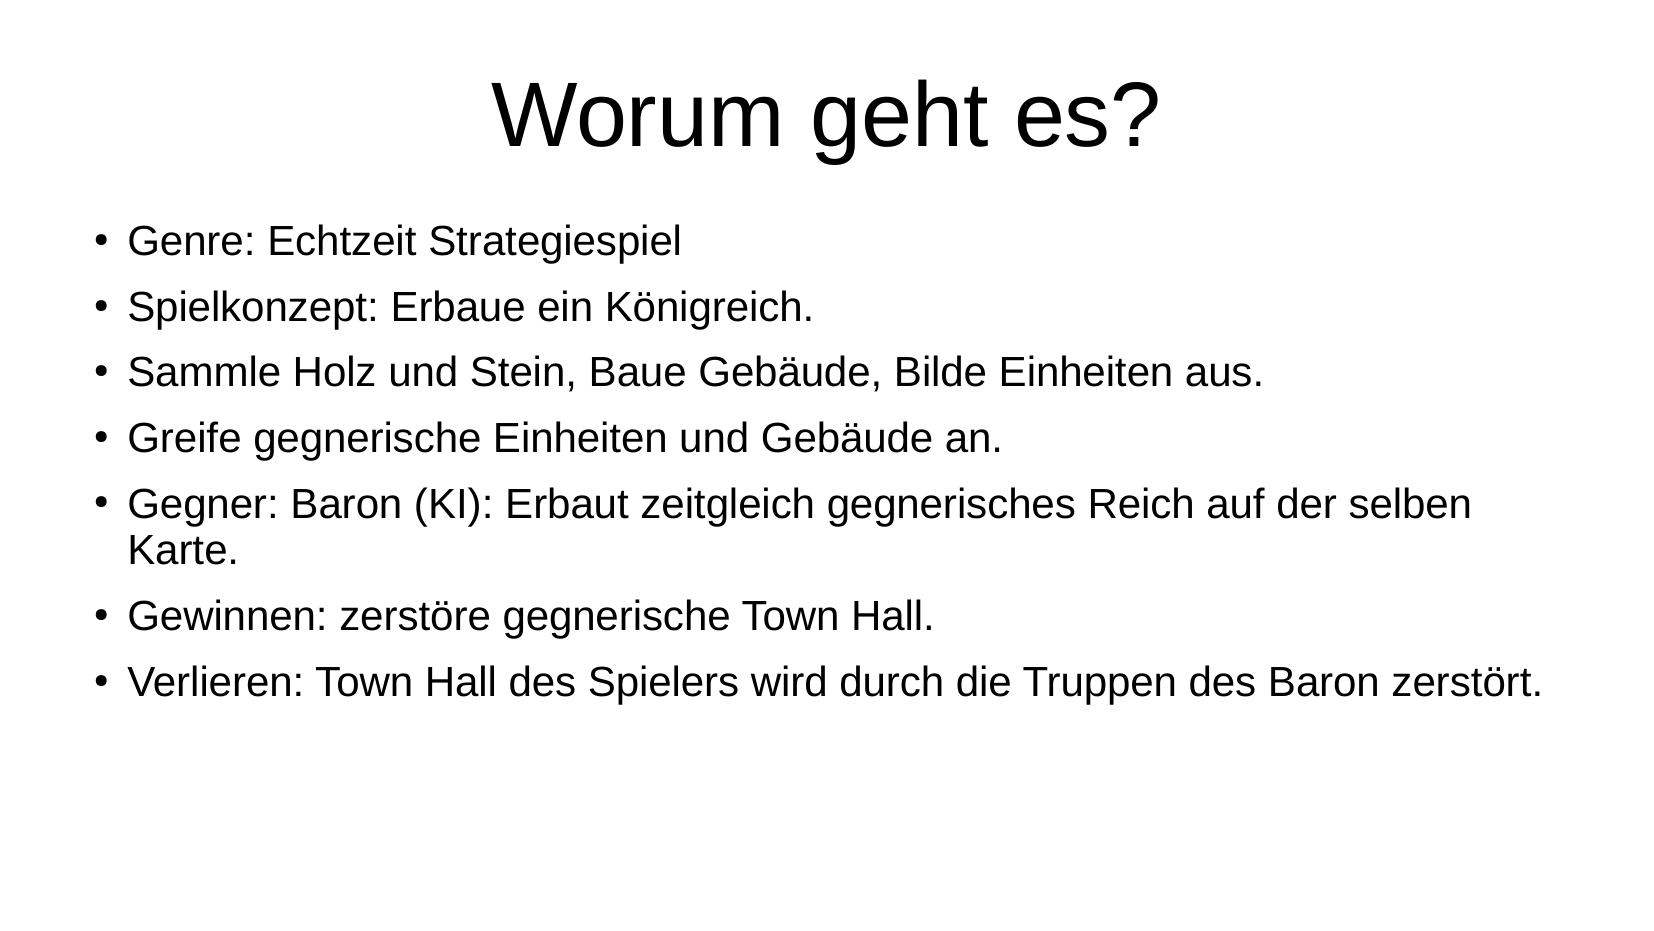

# Worum geht es?
Genre: Echtzeit Strategiespiel
Spielkonzept: Erbaue ein Königreich.
Sammle Holz und Stein, Baue Gebäude, Bilde Einheiten aus.
Greife gegnerische Einheiten und Gebäude an.
Gegner: Baron (KI): Erbaut zeitgleich gegnerisches Reich auf der selben Karte.
Gewinnen: zerstöre gegnerische Town Hall.
Verlieren: Town Hall des Spielers wird durch die Truppen des Baron zerstört.